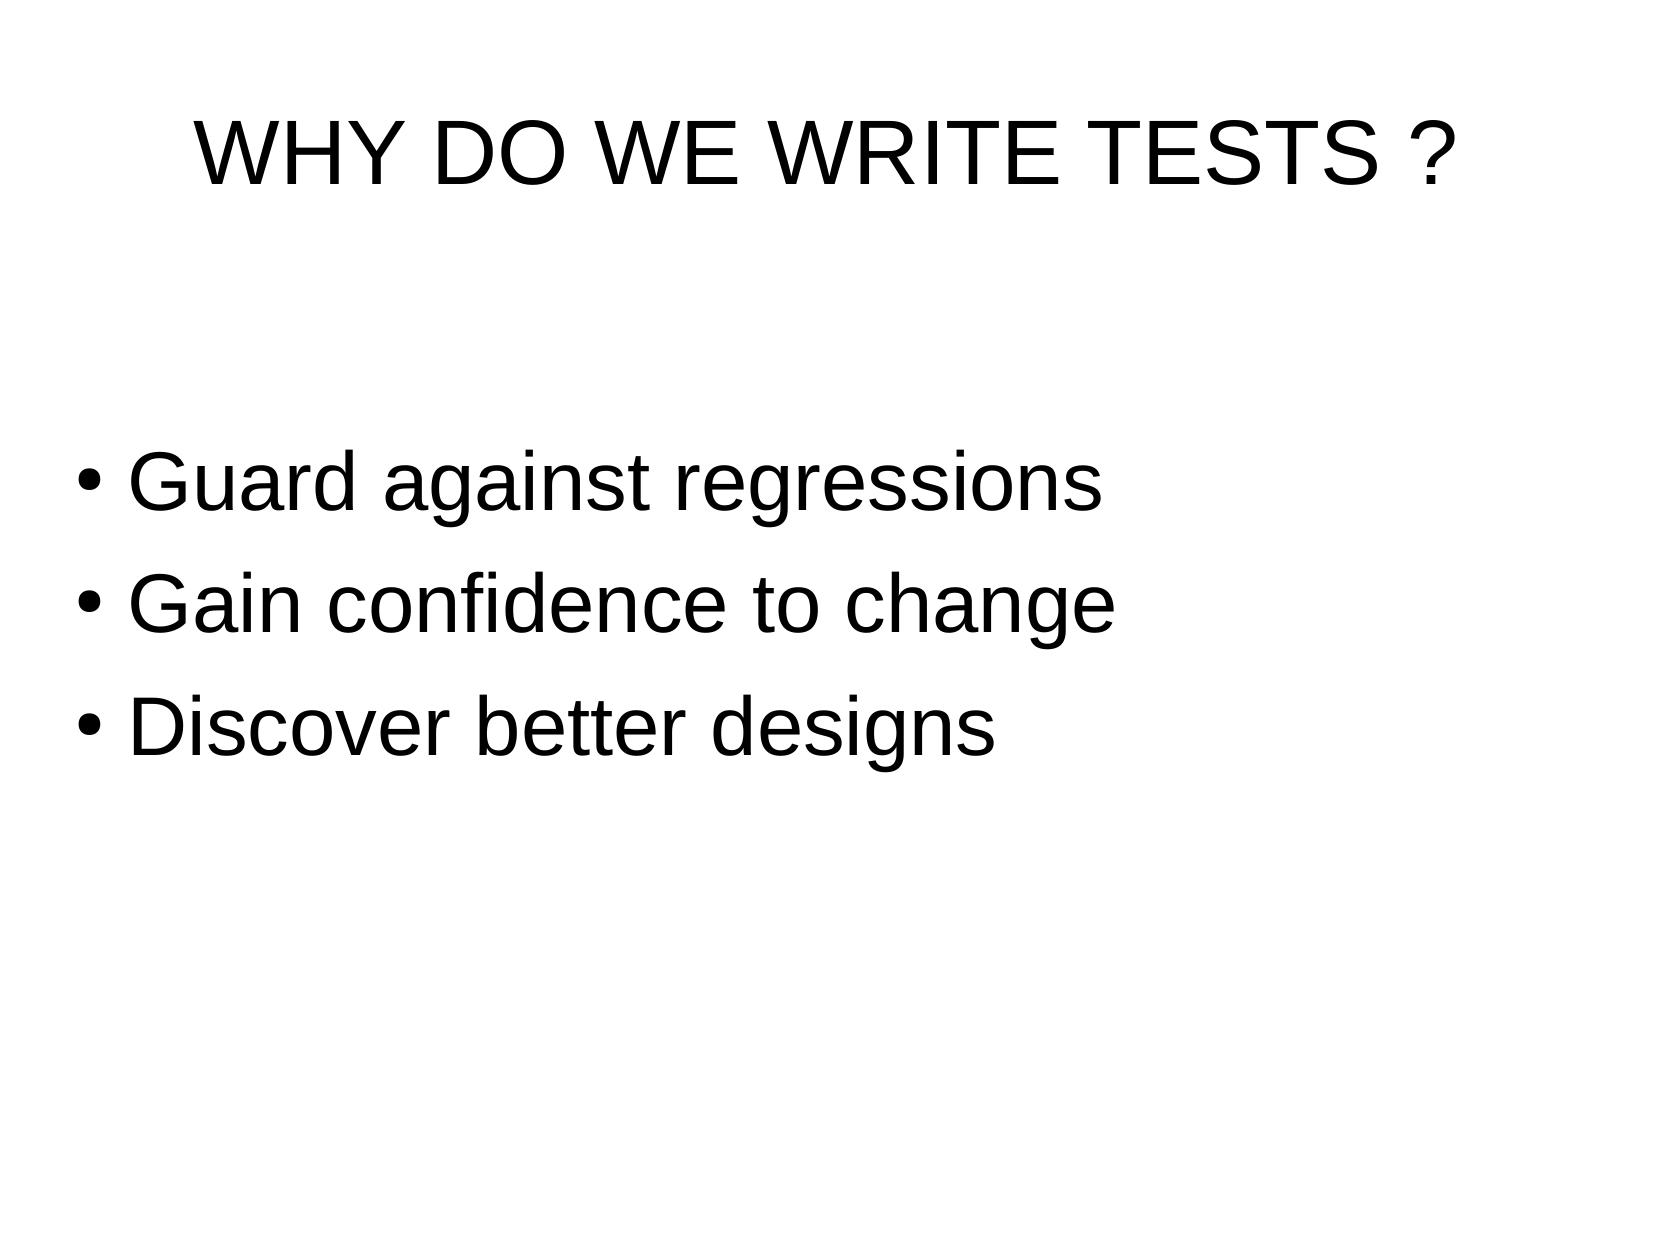

# WHY DO WE WRITE TESTS ?
Guard against regressions
Gain confidence to change
Discover better designs